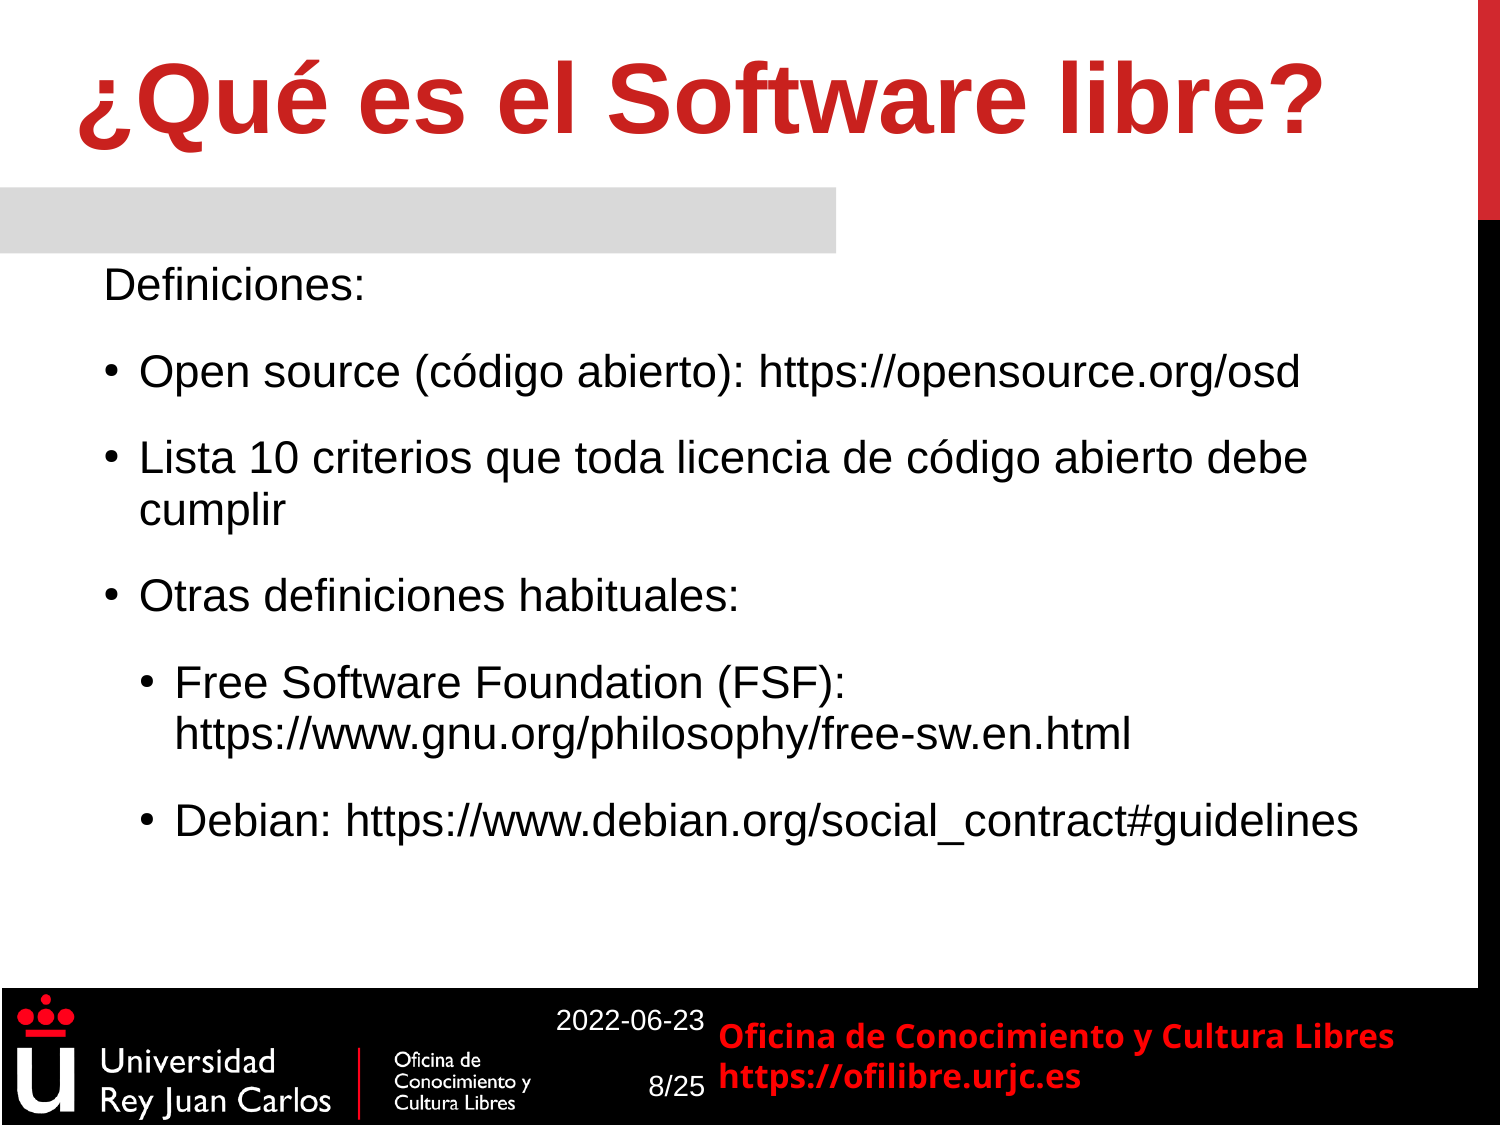

#
¿Qué es el Software libre?
Definiciones:
Open source (código abierto): https://opensource.org/osd
Lista 10 criterios que toda licencia de código abierto debe cumplir
Otras definiciones habituales:
Free Software Foundation (FSF): https://www.gnu.org/philosophy/free-sw.en.html
Debian: https://www.debian.org/social_contract#guidelines